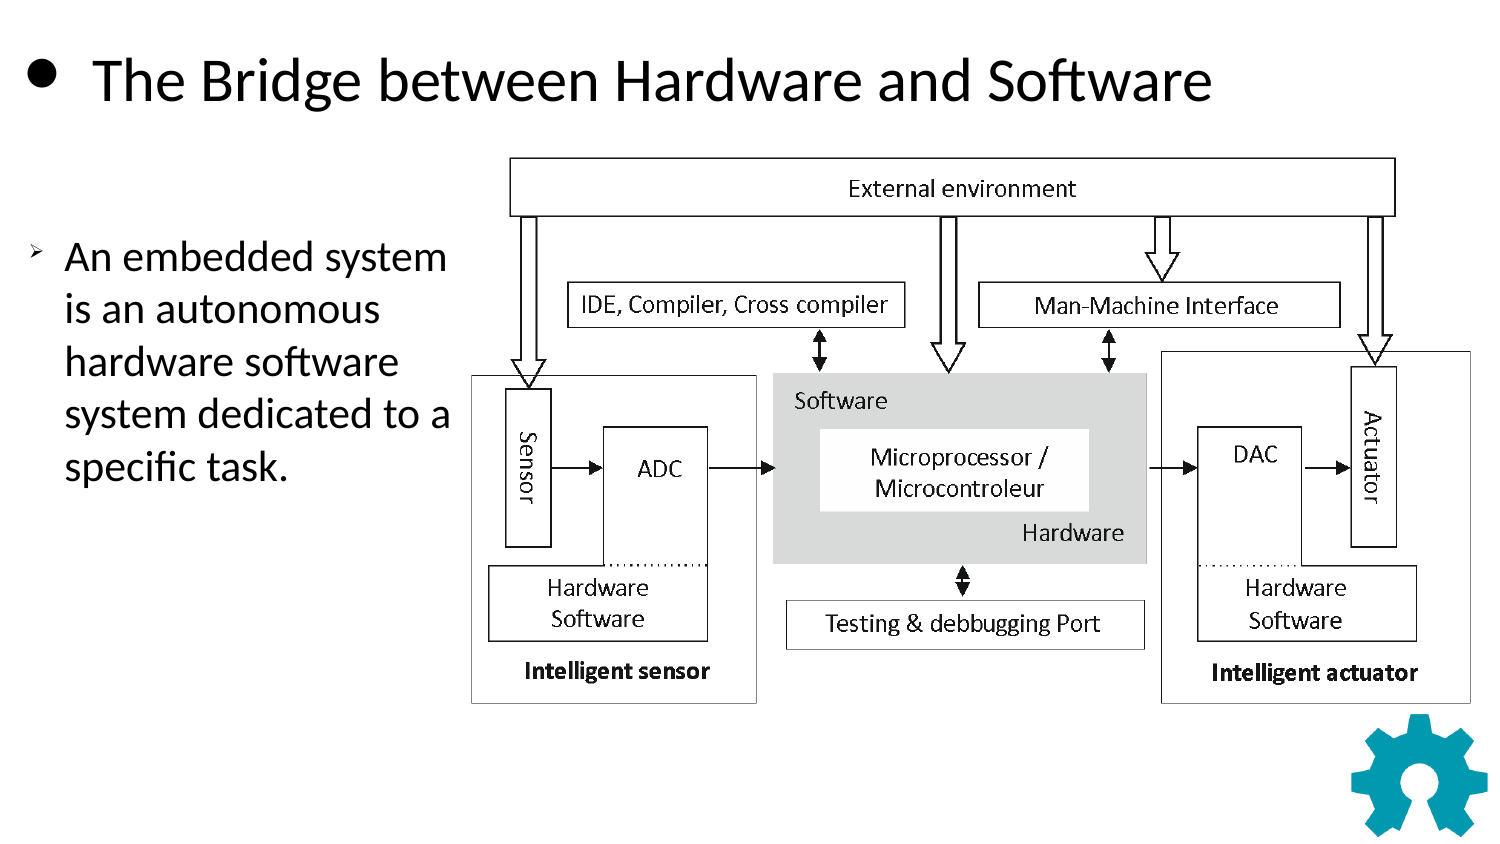

# The Bridge between Hardware and Software
An embedded system is an autonomous hardware software system dedicated to a specific task.